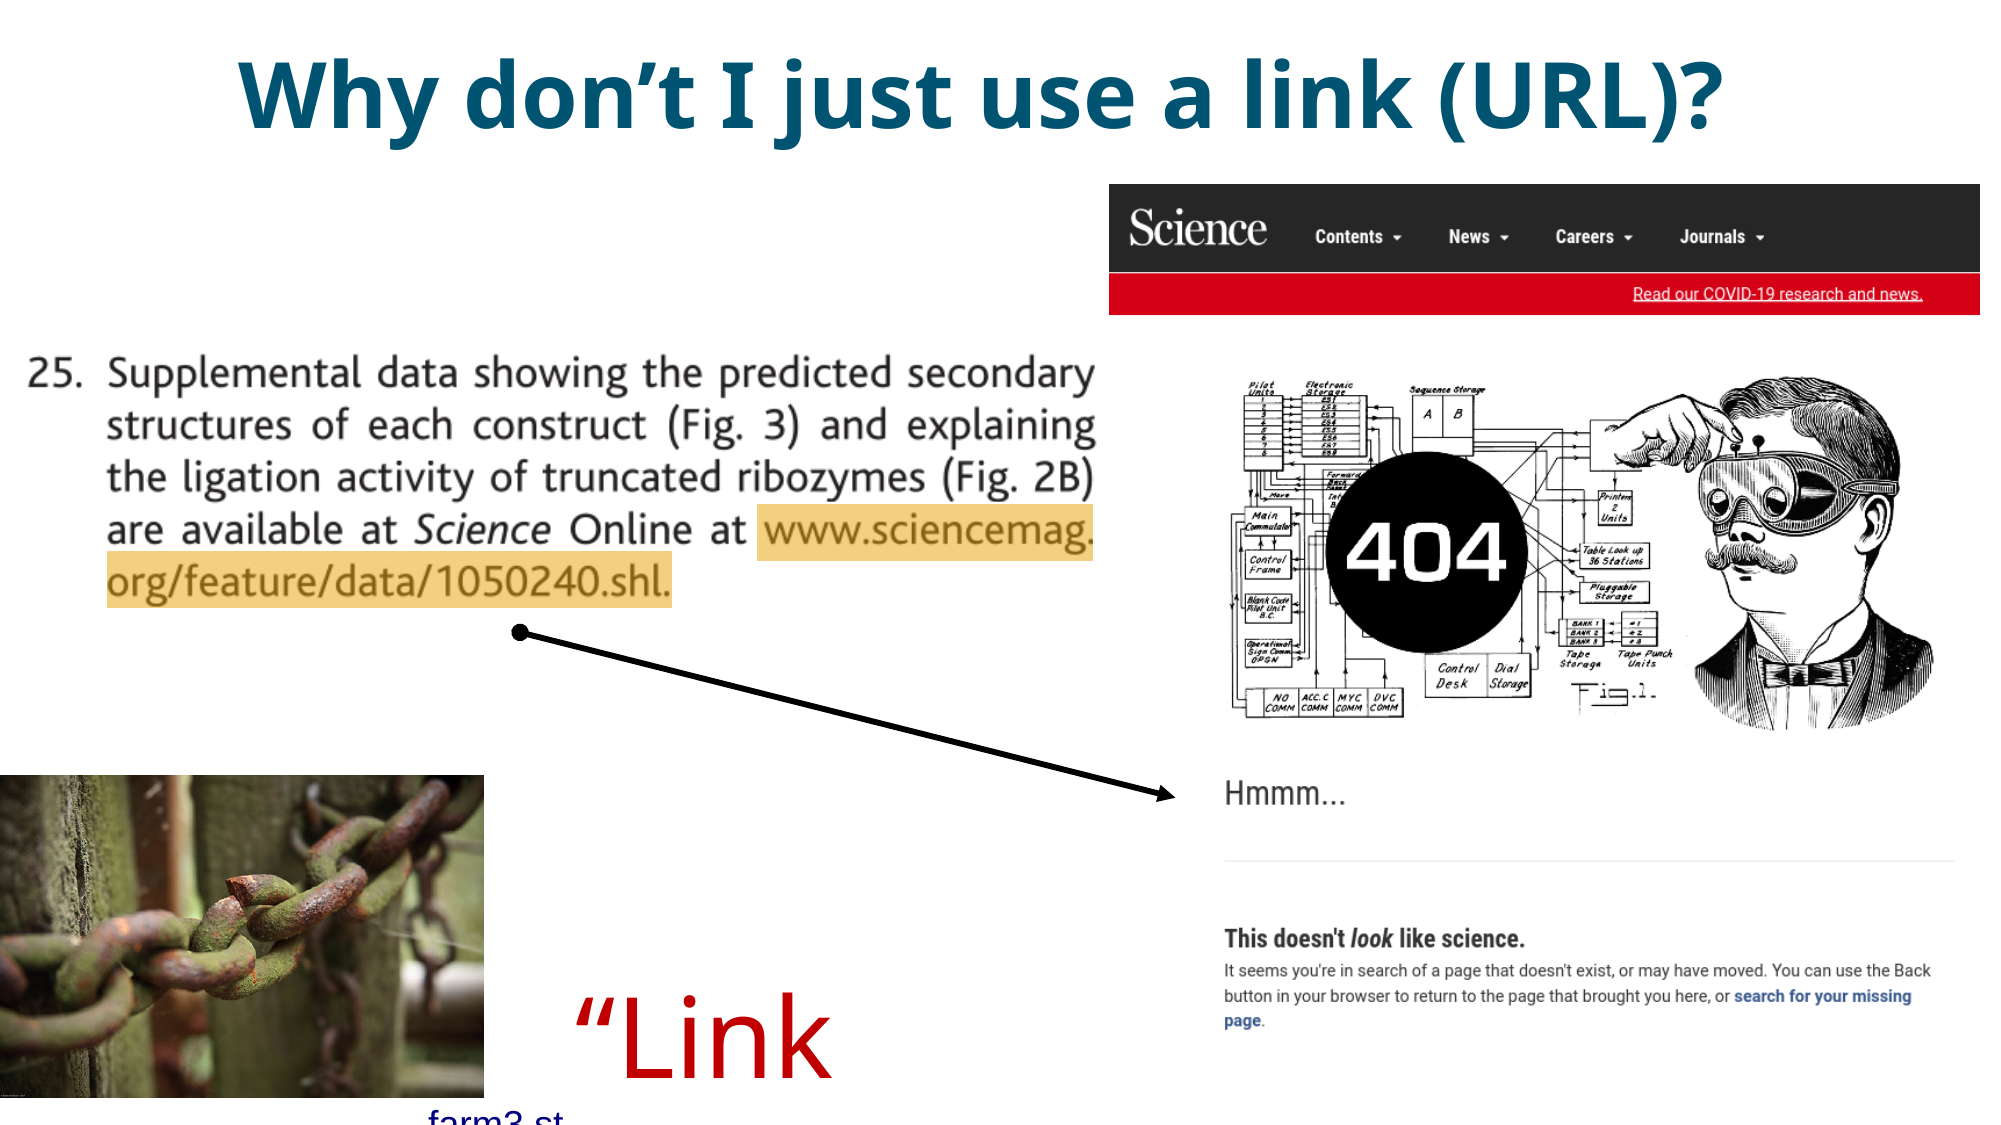

# Why don’t I just use a link (URL)?
“Link rot”
farm3.staticflickr.com